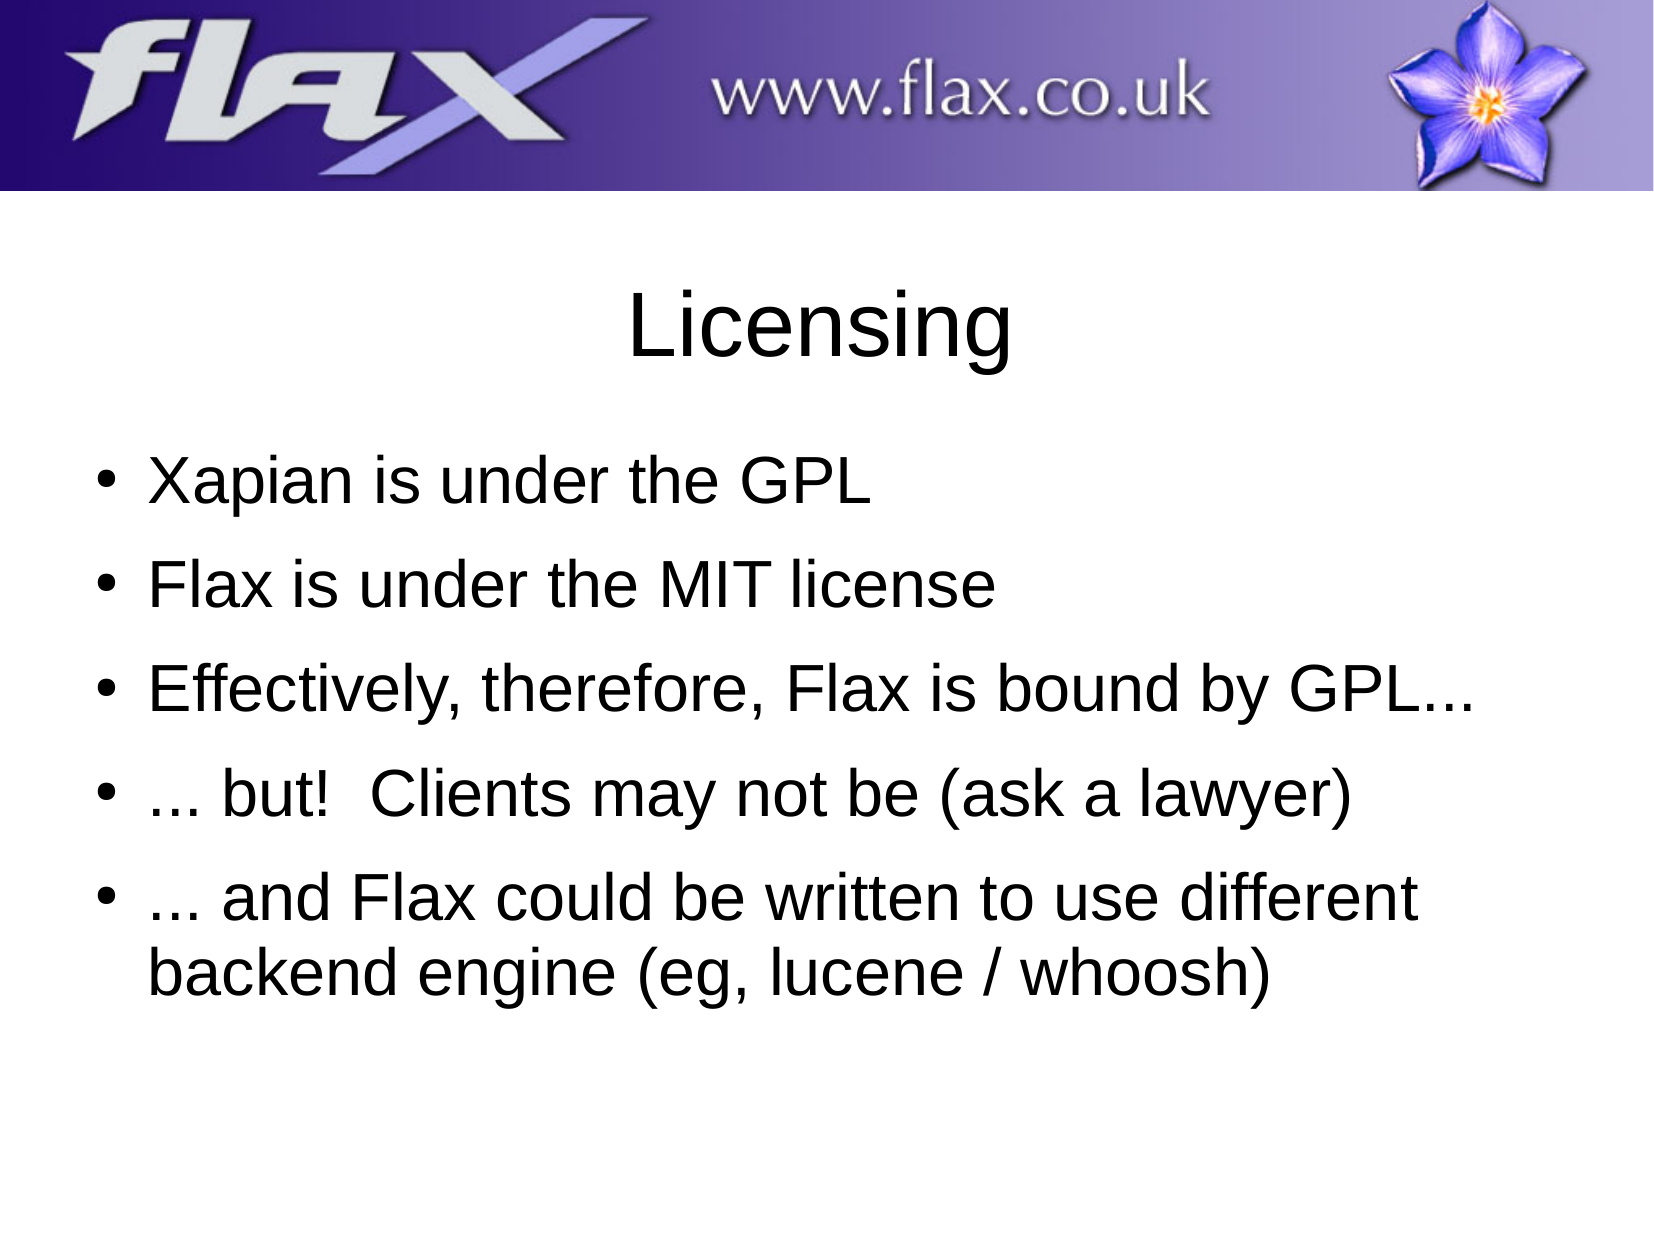

# Licensing
Xapian is under the GPL
Flax is under the MIT license
Effectively, therefore, Flax is bound by GPL...
... but! Clients may not be (ask a lawyer)
... and Flax could be written to use different backend engine (eg, lucene / whoosh)